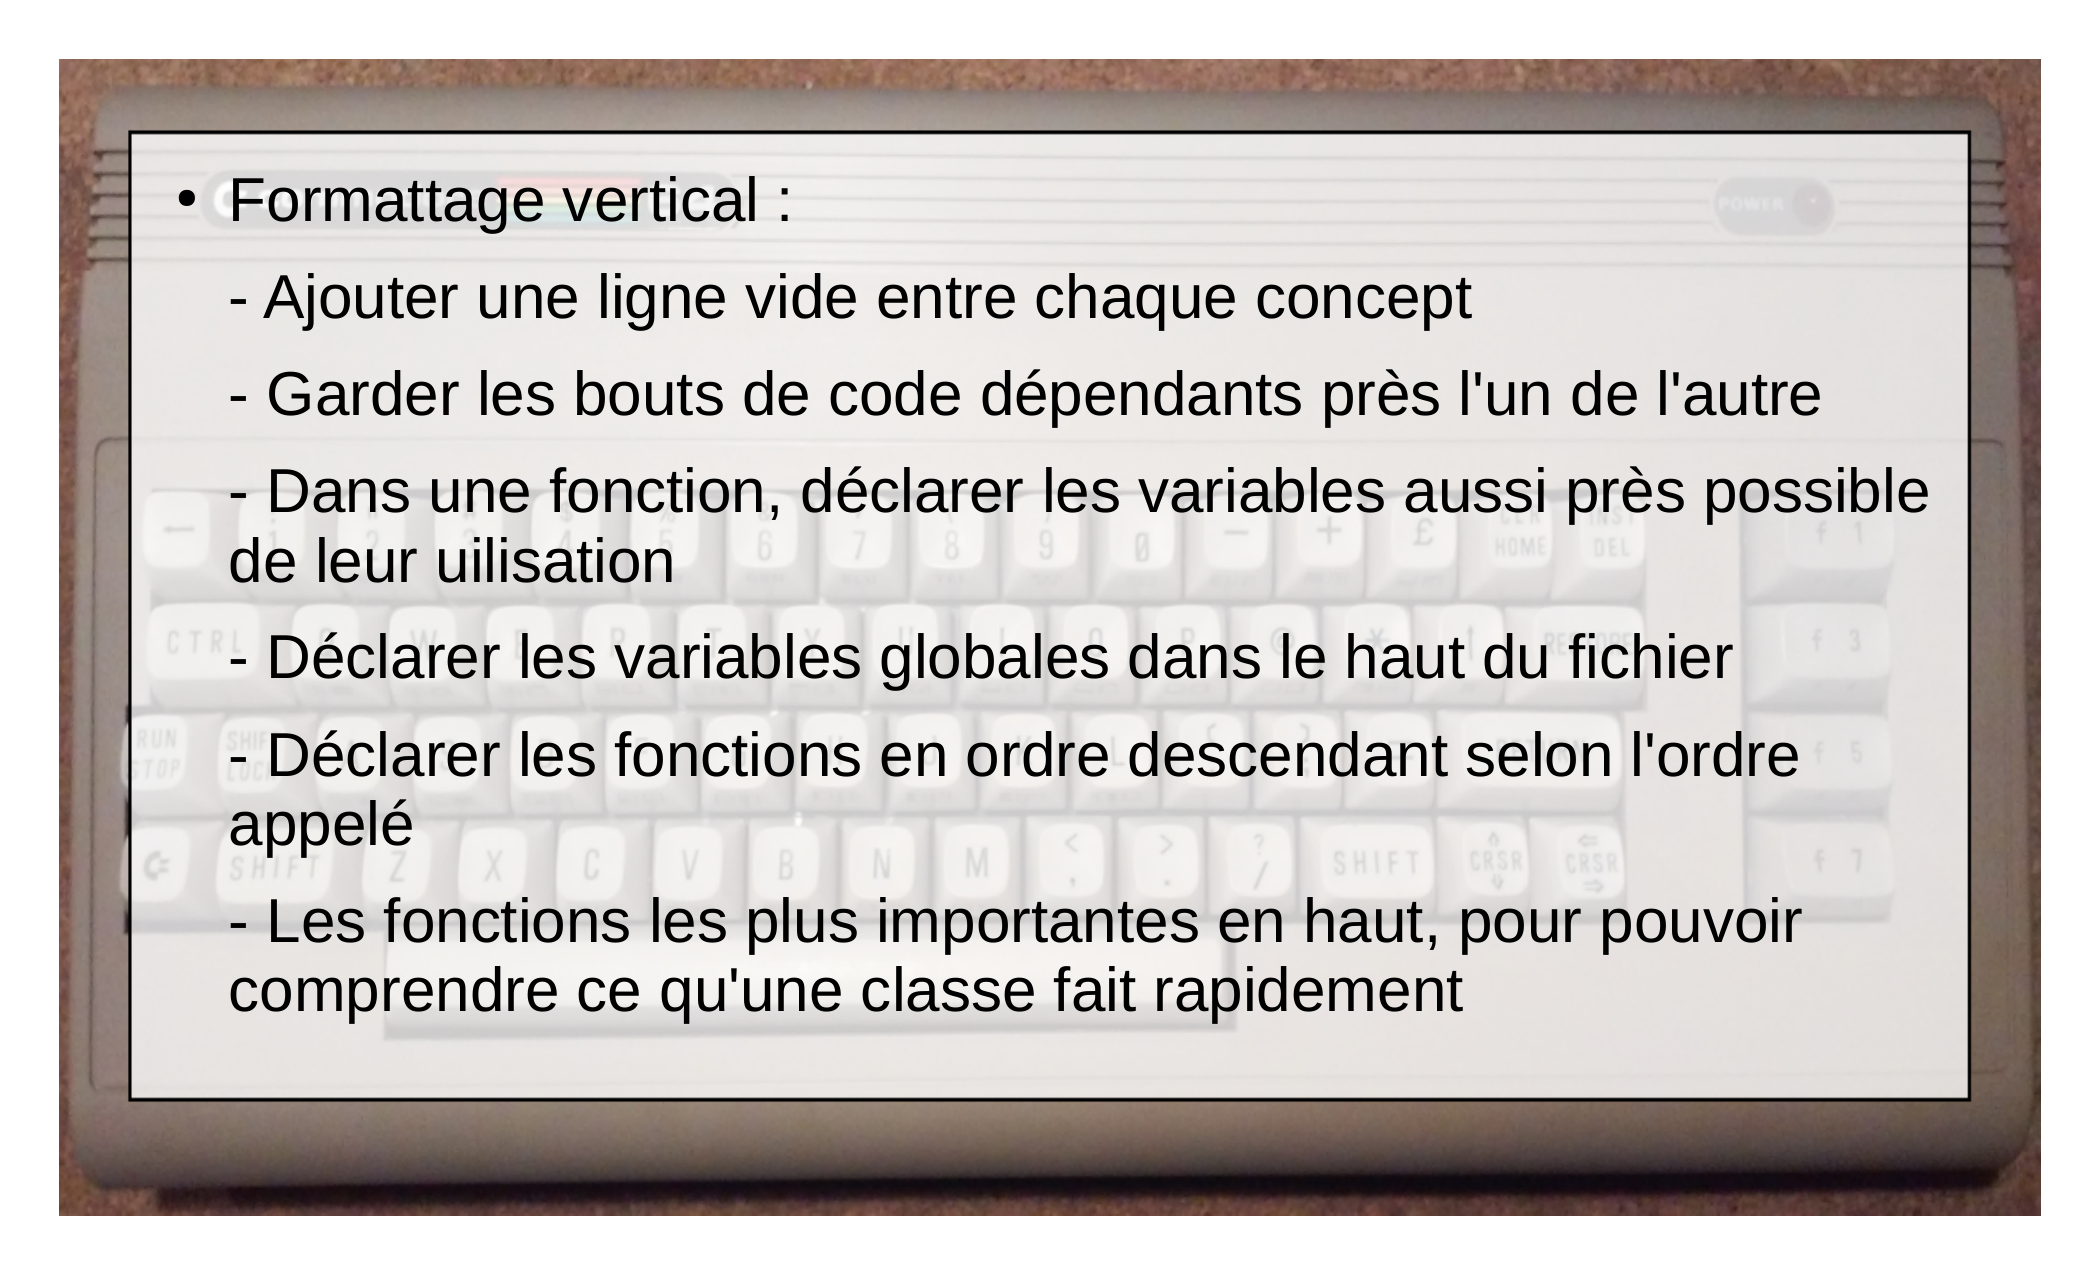

# Formattage vertical :
- Ajouter une ligne vide entre chaque concept
- Garder les bouts de code dépendants près l'un de l'autre
- Dans une fonction, déclarer les variables aussi près possible de leur uilisation
- Déclarer les variables globales dans le haut du fichier
- Déclarer les fonctions en ordre descendant selon l'ordre appelé
- Les fonctions les plus importantes en haut, pour pouvoir comprendre ce qu'une classe fait rapidement